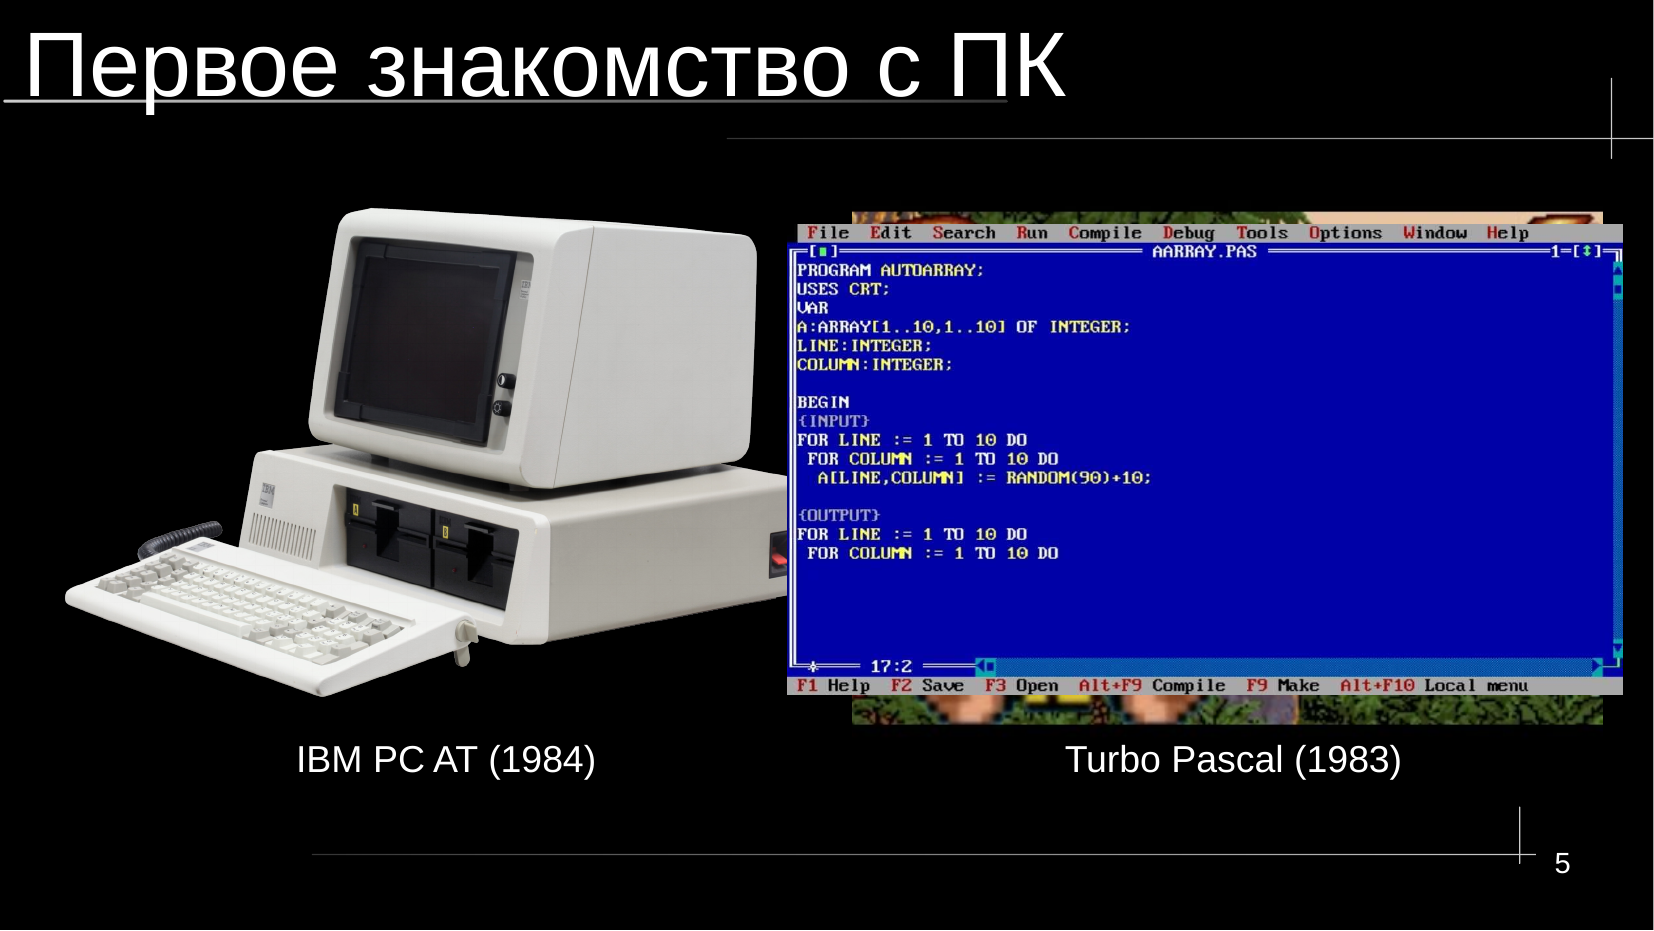

# Первое знакомство с ПК
IBM PC AT (1984)
Turbo Pascal (1983)
5